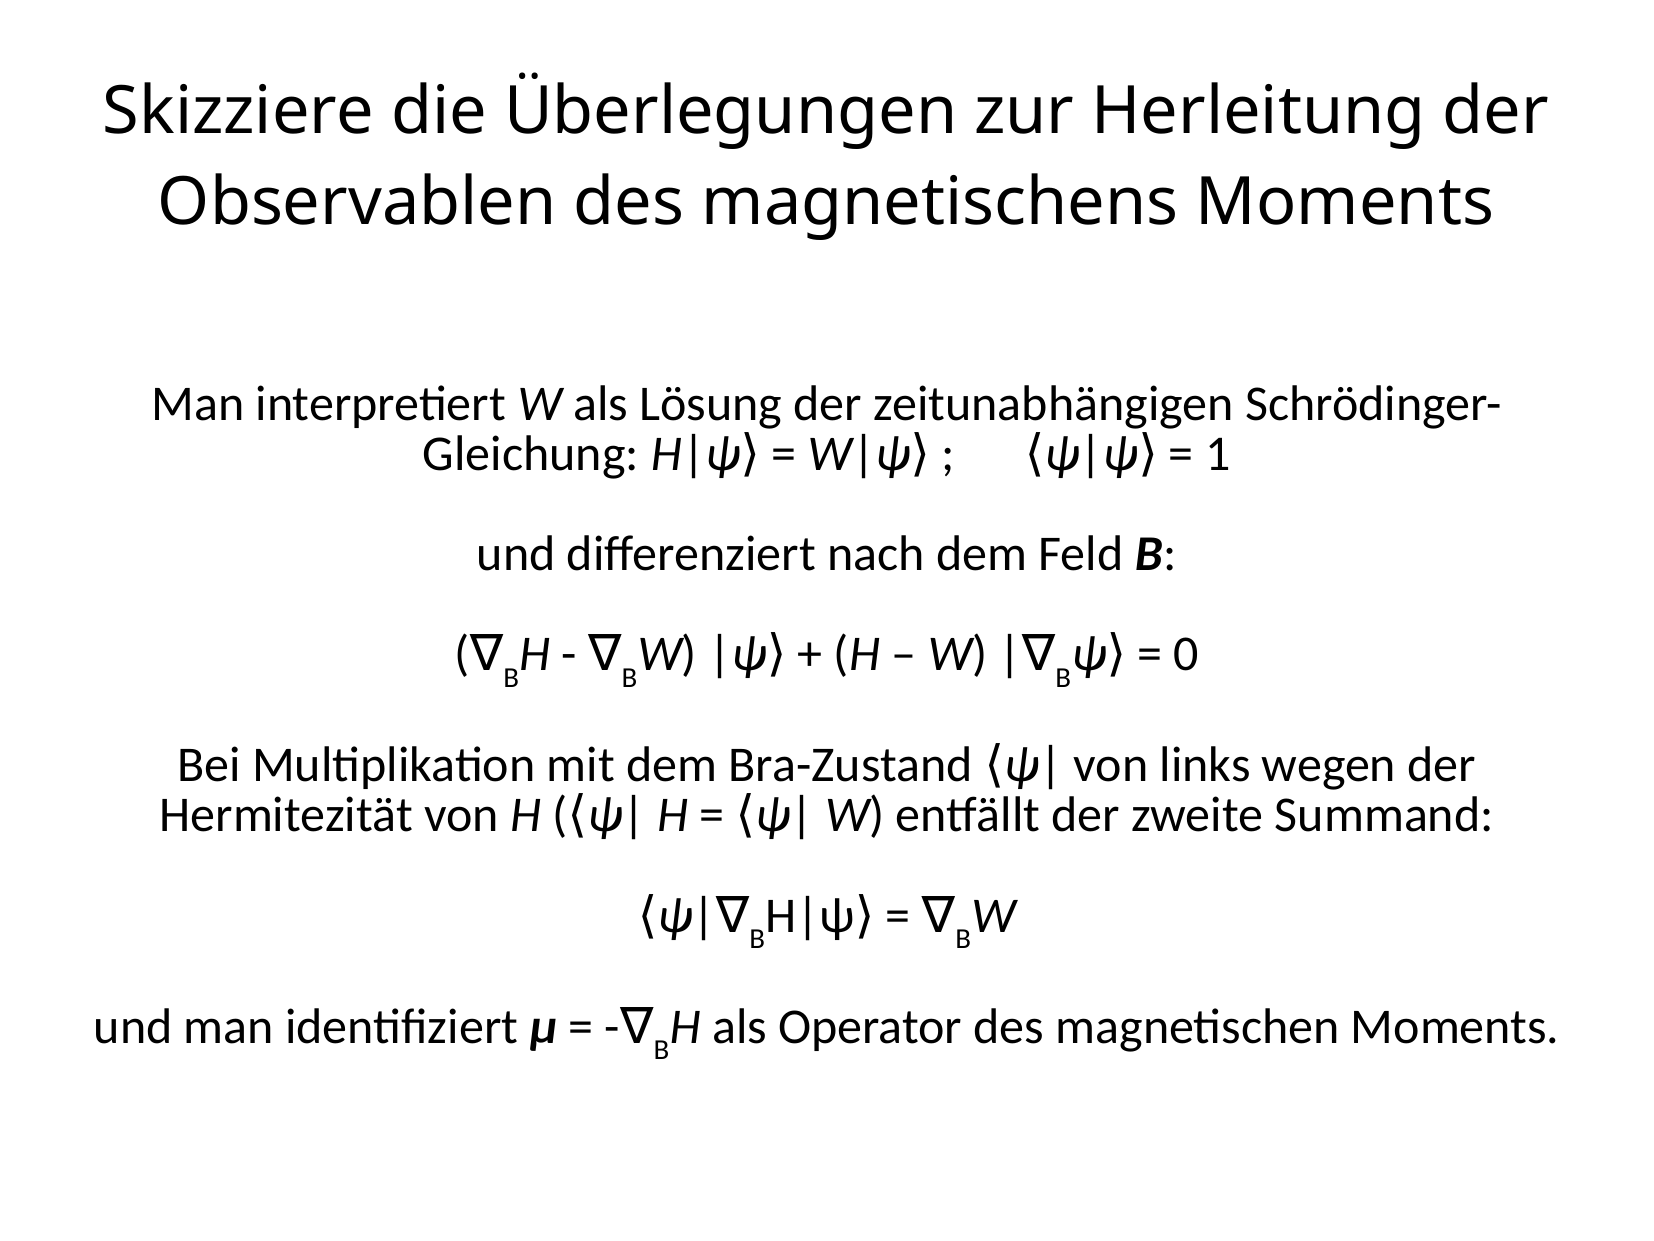

# Skizziere die Überlegungen zur Herleitung der Observablen des magnetischens Moments
Man interpretiert W als Lösung der zeitunabhängigen Schrödinger-Gleichung: H|ψ⟩ = W|ψ⟩ ; 	 ⟨ψ|ψ⟩ = 1
und differenziert nach dem Feld B:
(∇BH - ∇BW) |ψ⟩ + (H – W) |∇Bψ⟩ = 0
Bei Multiplikation mit dem Bra-Zustand ⟨ψ| von links wegen der Hermitezität von H (⟨ψ| H = ⟨ψ| W) entfällt der zweite Summand:
⟨ψ|∇BH|ψ⟩ = ∇BW
und man identifiziert μ = -∇BH als Operator des magnetischen Moments.